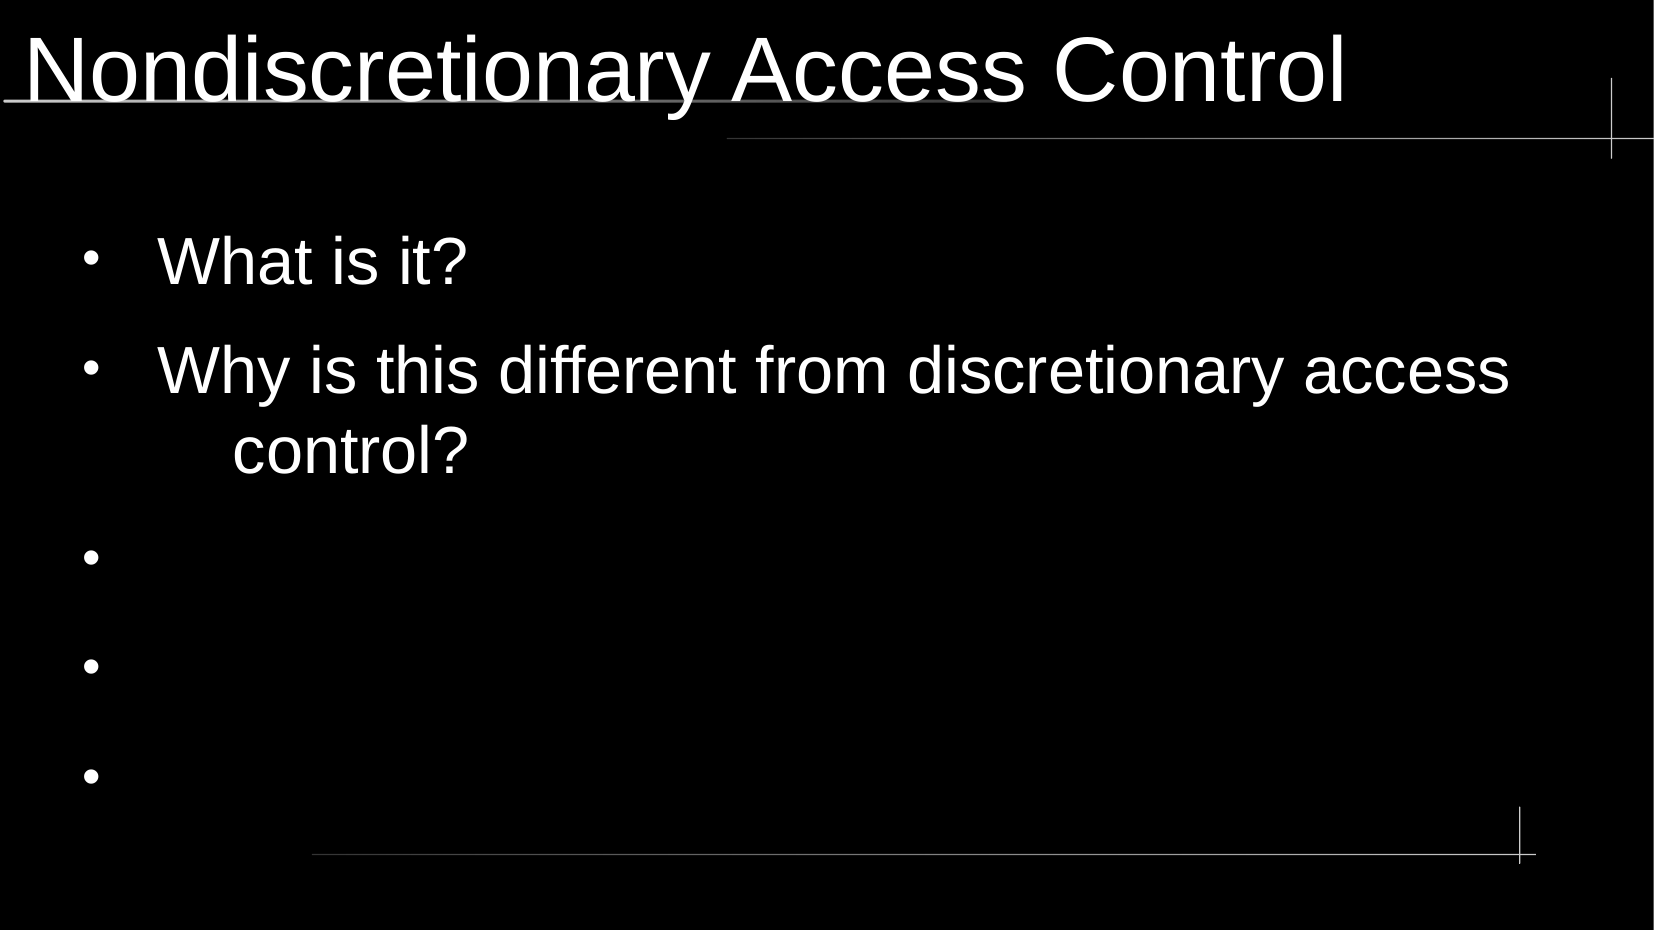

# Nondiscretionary Access Control
What is it?
Why is this different from discretionary access control?